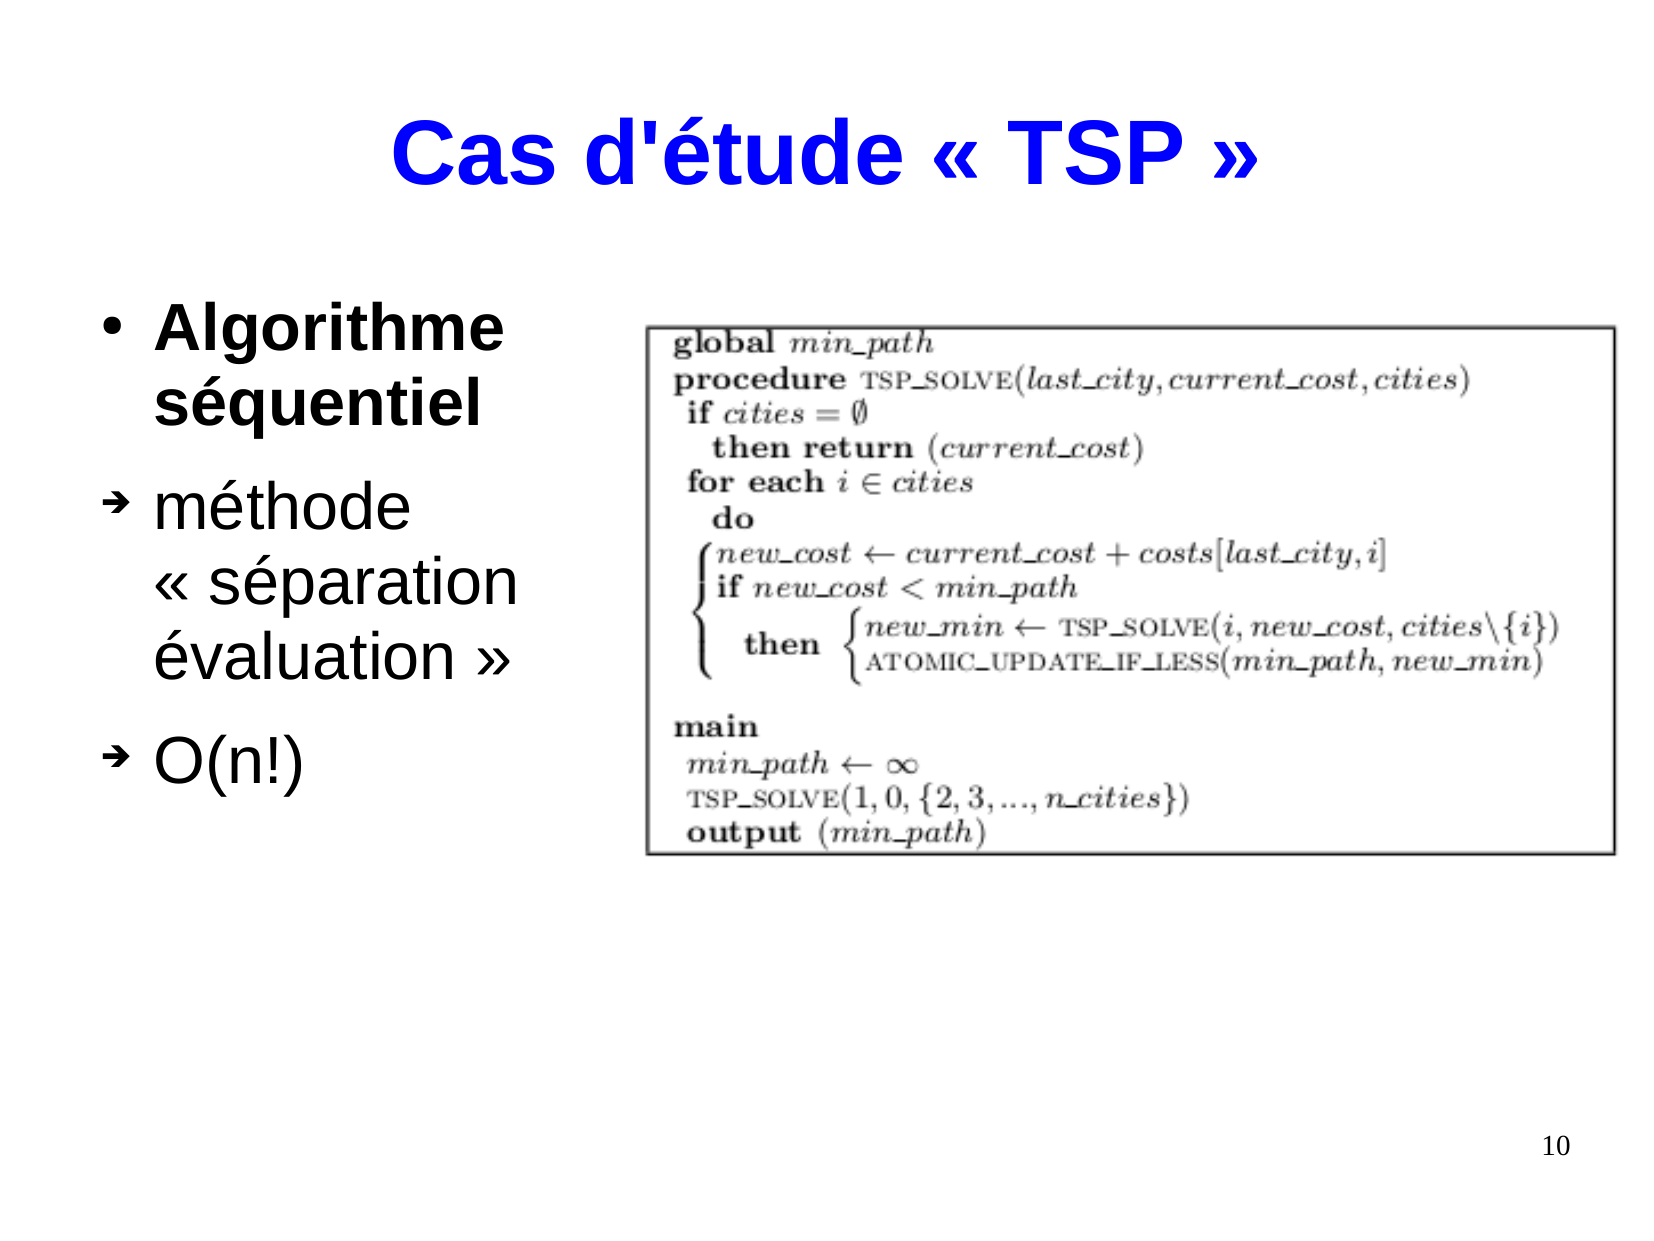

# Cas d'étude « TSP »
Algorithme séquentiel
méthode « séparation évaluation »
O(n!)
10